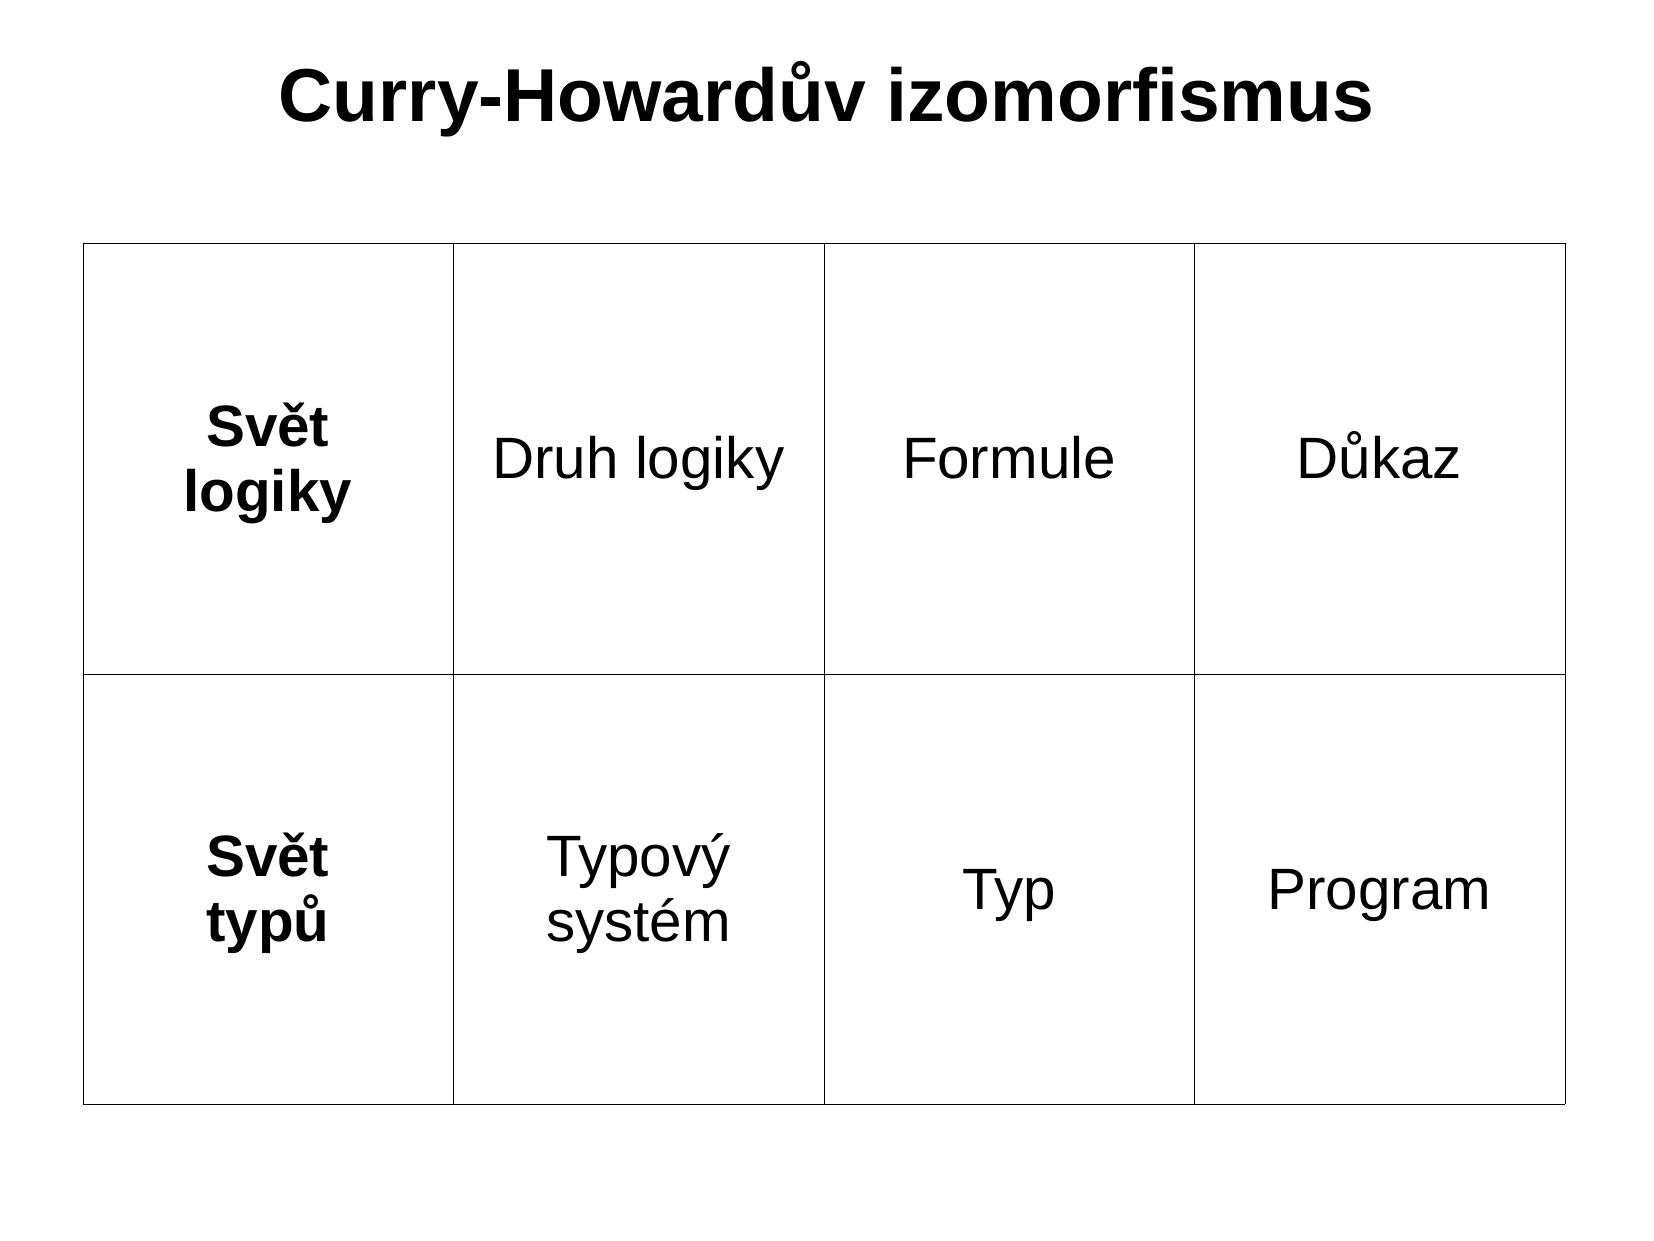

# Curry-Howardův izomorfismus
| Svět logiky | Druh logiky | Formule | Důkaz |
| --- | --- | --- | --- |
| Svět typů | Typový systém | Typ | Program |